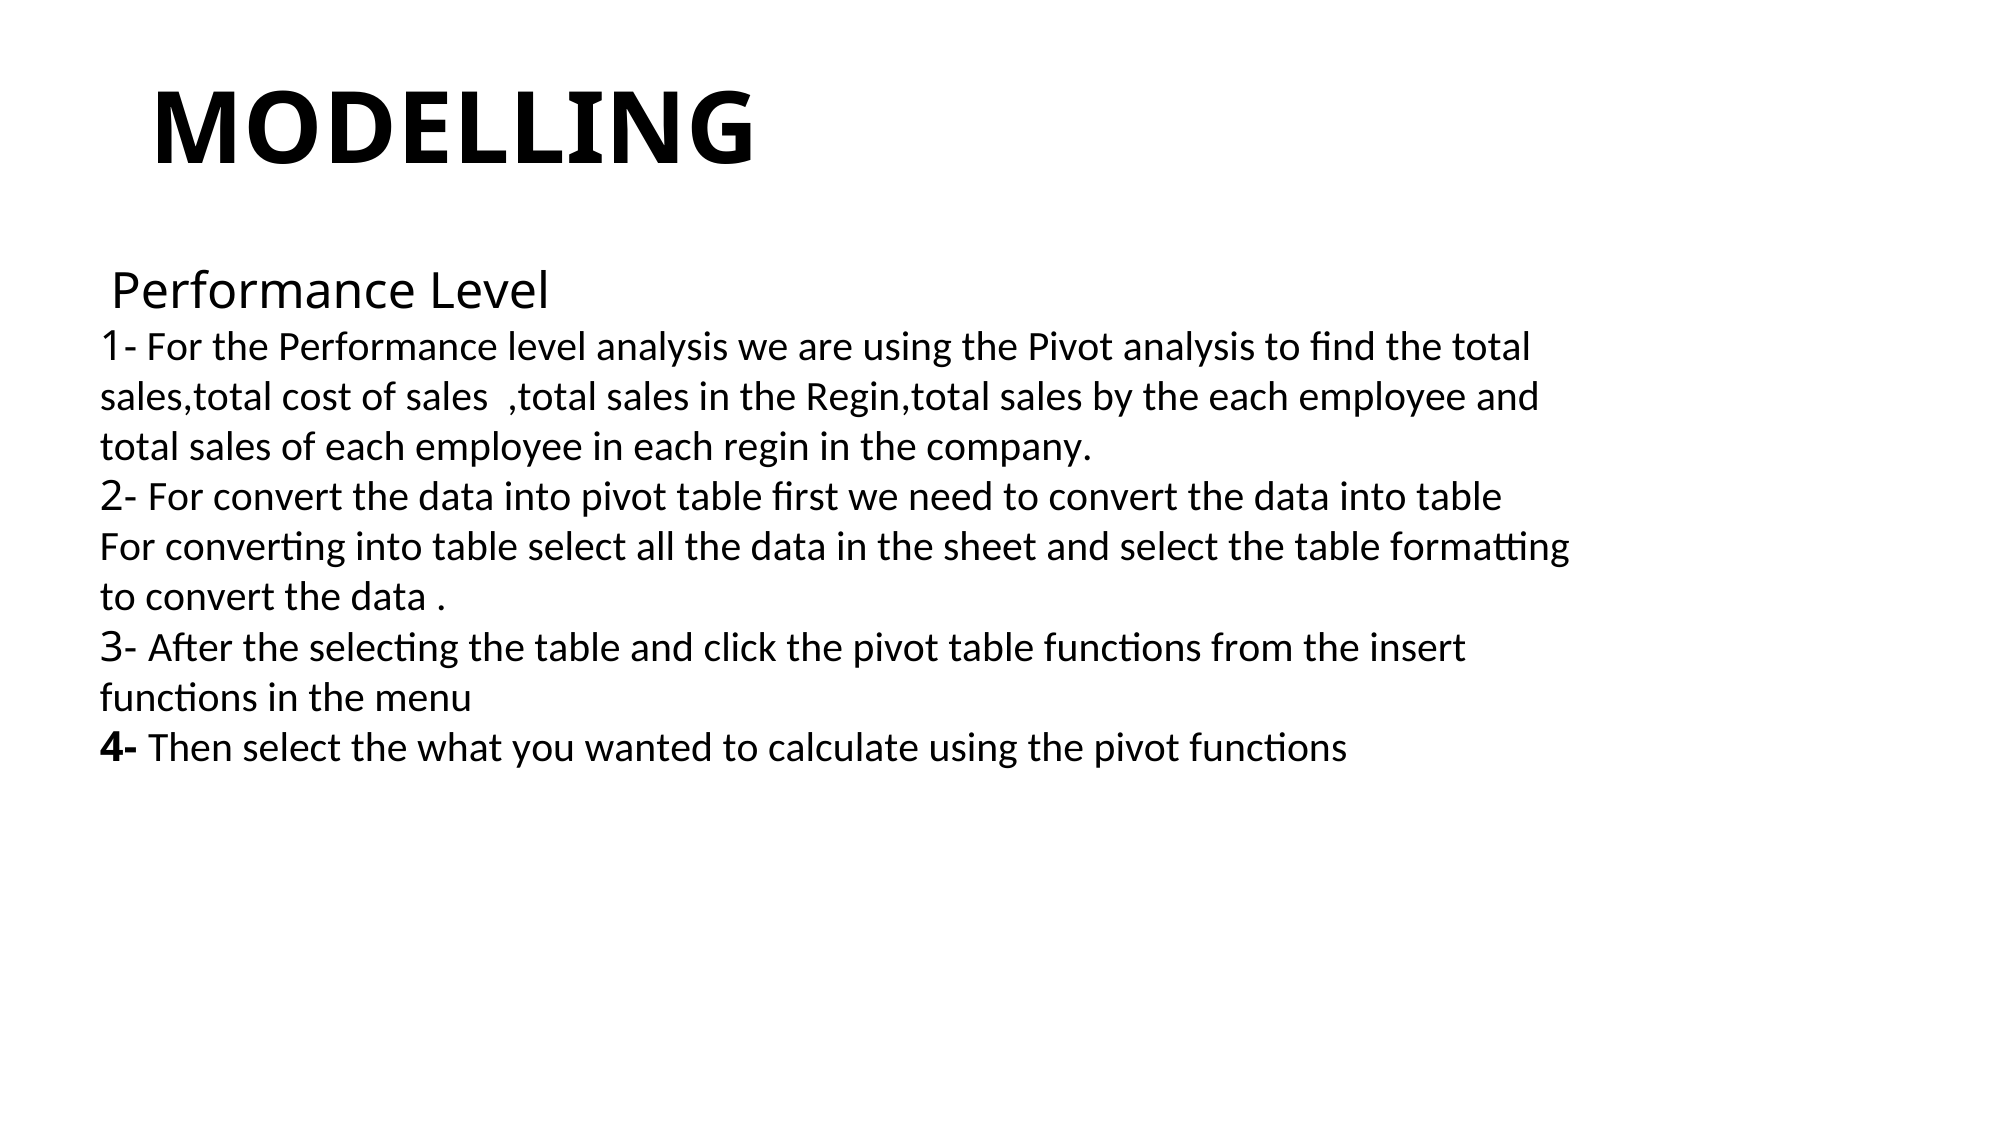

# MODELLING
 Performance Level
1- For the Performance level analysis we are using the Pivot analysis to find the total sales,total cost of sales ,total sales in the Regin,total sales by the each employee and total sales of each employee in each regin in the company.
2- For convert the data into pivot table first we need to convert the data into table
For converting into table select all the data in the sheet and select the table formatting to convert the data .
3- After the selecting the table and click the pivot table functions from the insert functions in the menu
4- Then select the what you wanted to calculate using the pivot functions